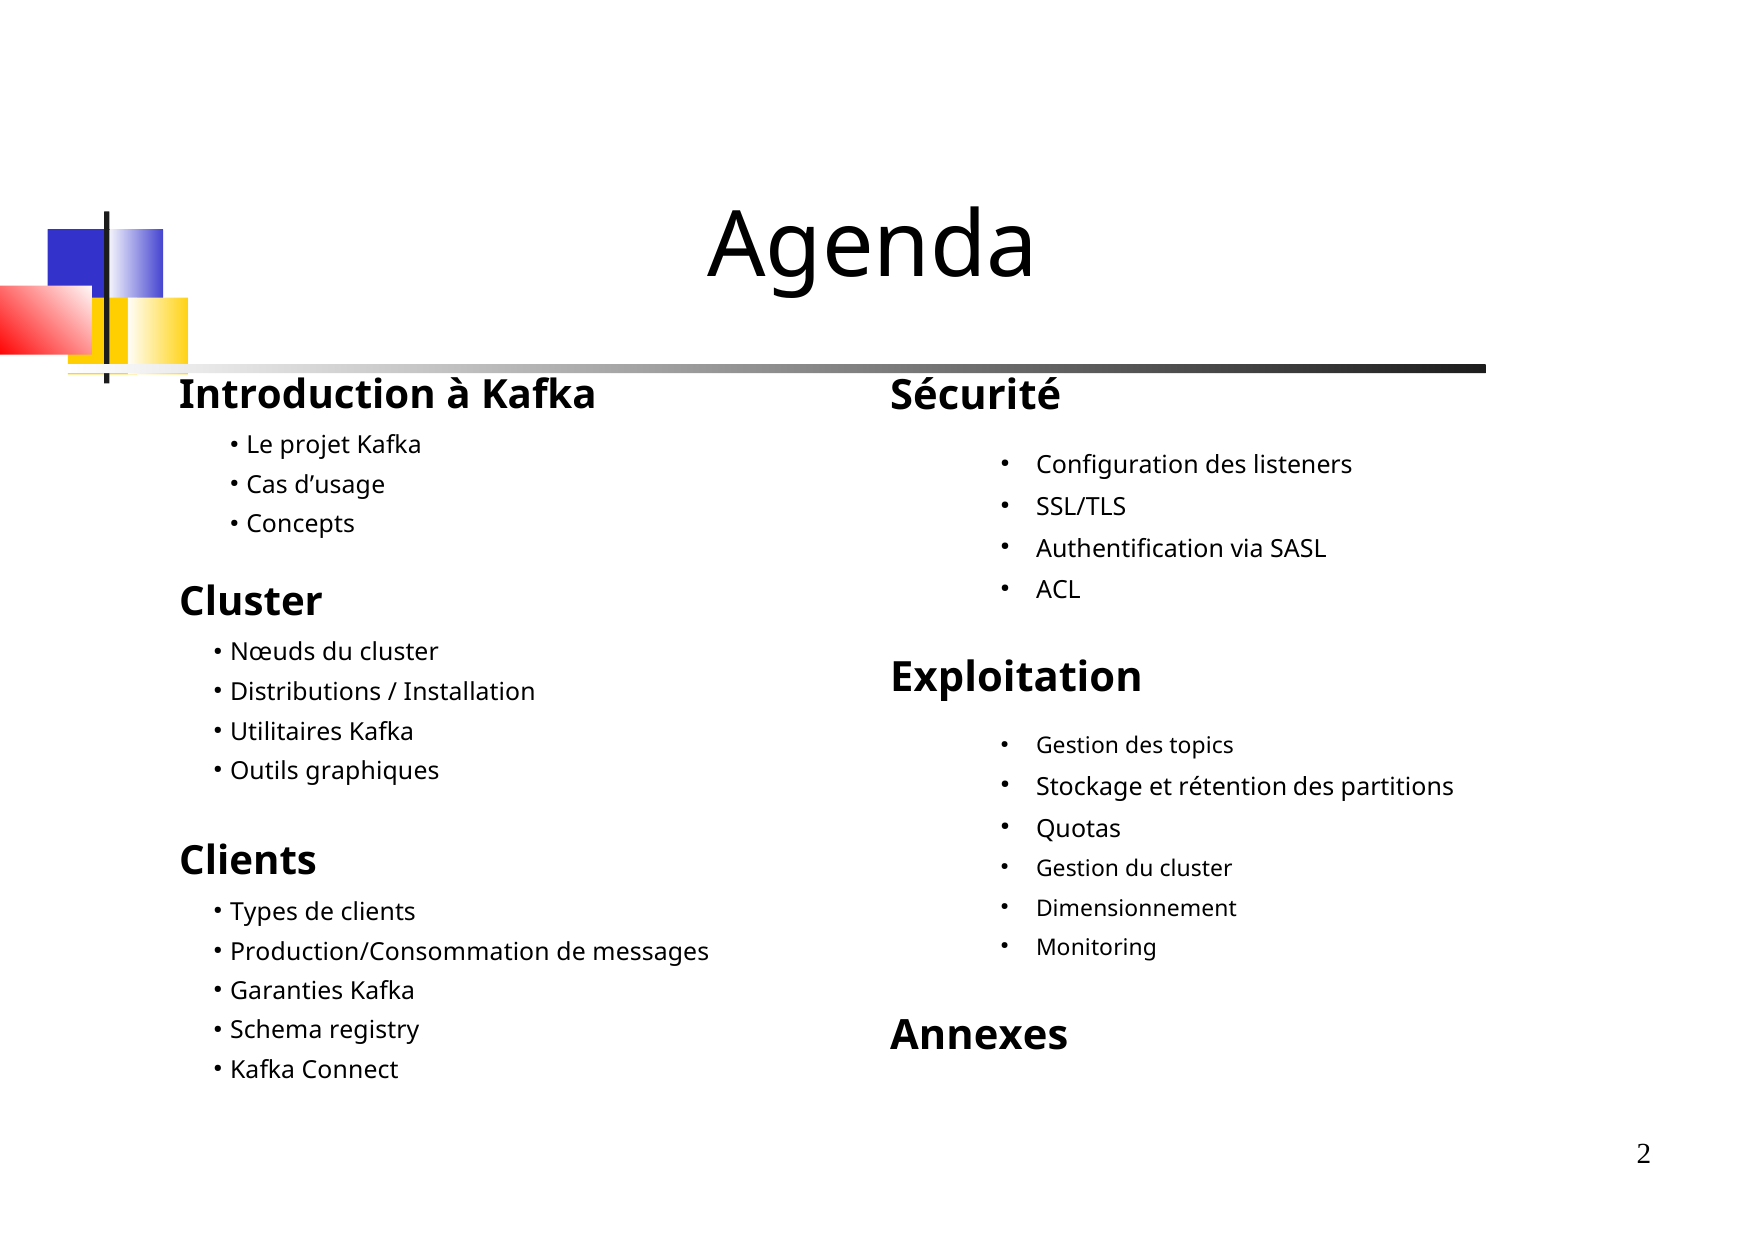

# Agenda
Introduction à Kafka
Le projet Kafka
Cas d’usage
Concepts
Cluster
Nœuds du cluster
Distributions / Installation
Utilitaires Kafka
Outils graphiques
Clients
Types de clients
Production/Consommation de messages
Garanties Kafka
Schema registry
Kafka Connect
Sécurité
Configuration des listeners
SSL/TLS
Authentification via SASL
ACL
Exploitation
Gestion des topics
Stockage et rétention des partitions
Quotas
Gestion du cluster
Dimensionnement
Monitoring
Annexes